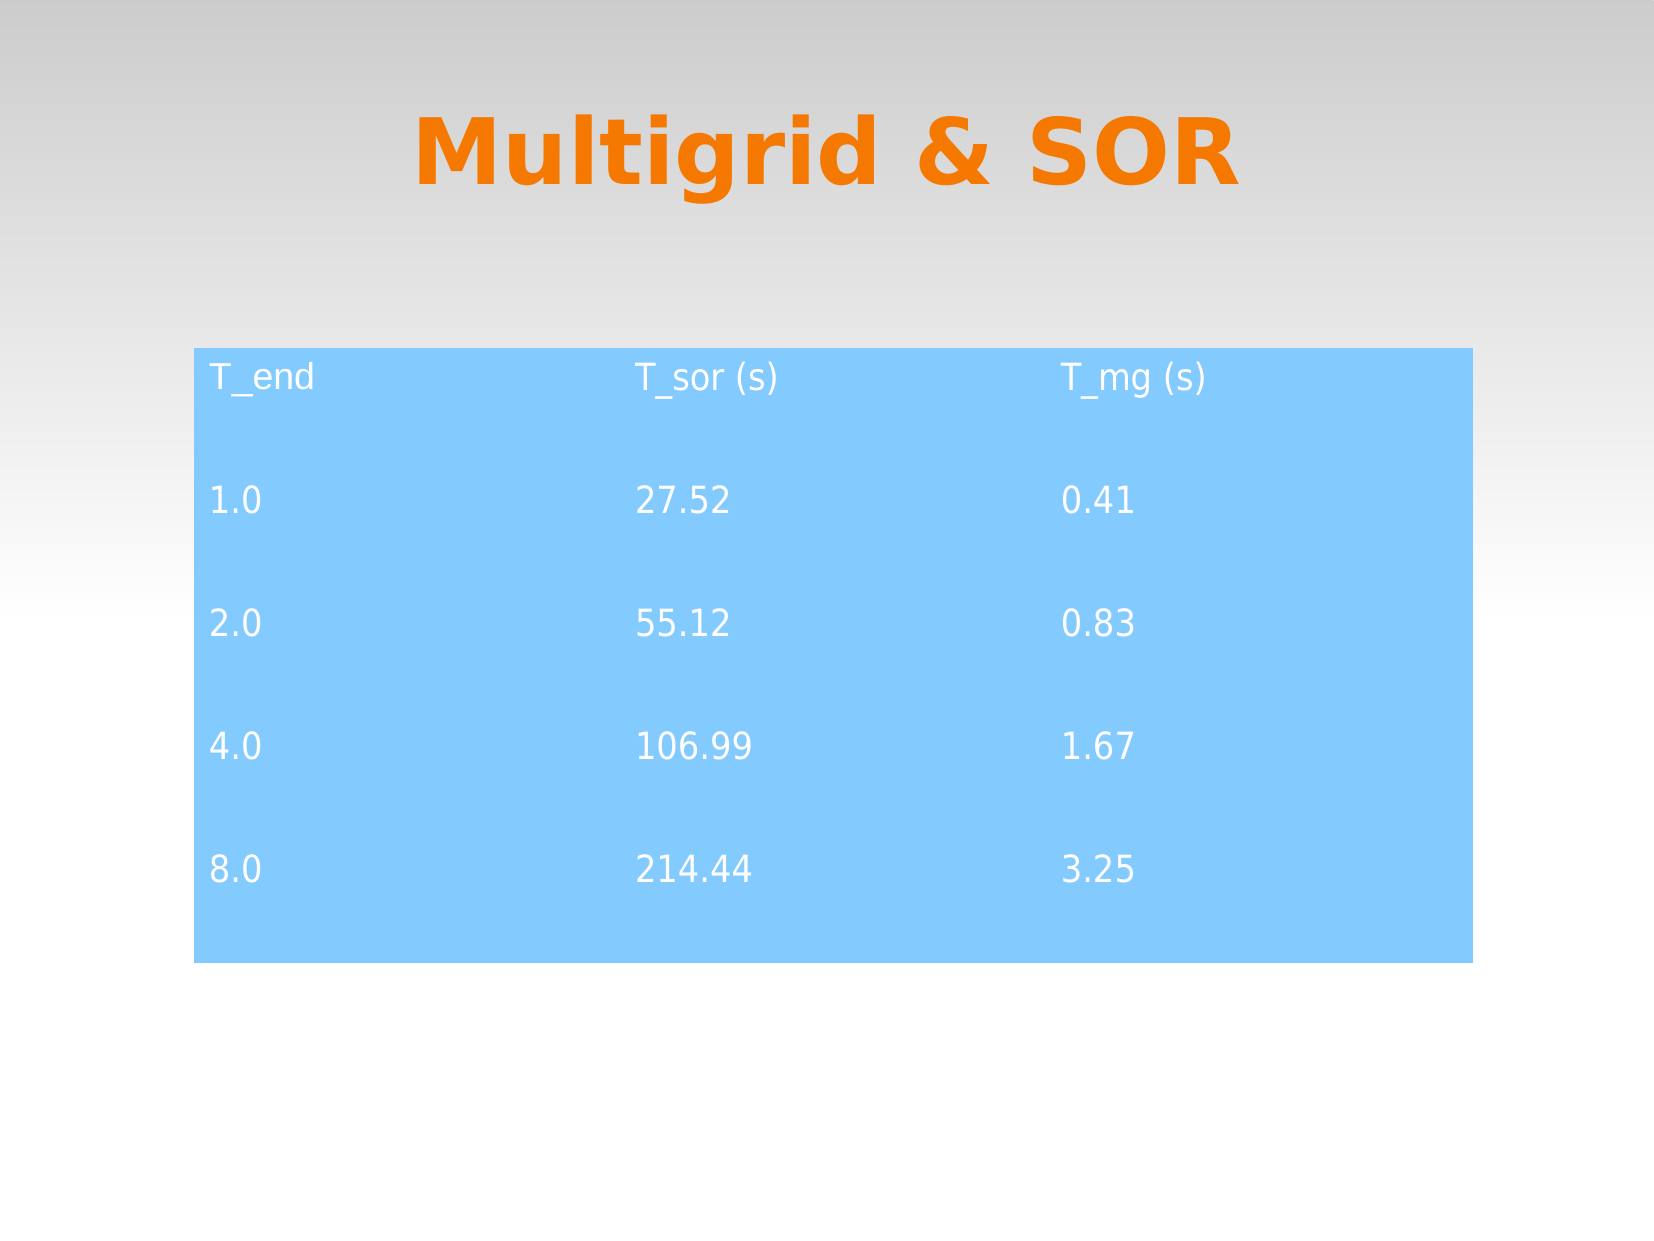

# Multigrid & SOR
| T\_end | T\_sor (s) | T\_mg (s) |
| --- | --- | --- |
| 1.0 | 27.52 | 0.41 |
| 2.0 | 55.12 | 0.83 |
| 4.0 | 106.99 | 1.67 |
| 8.0 | 214.44 | 3.25 |